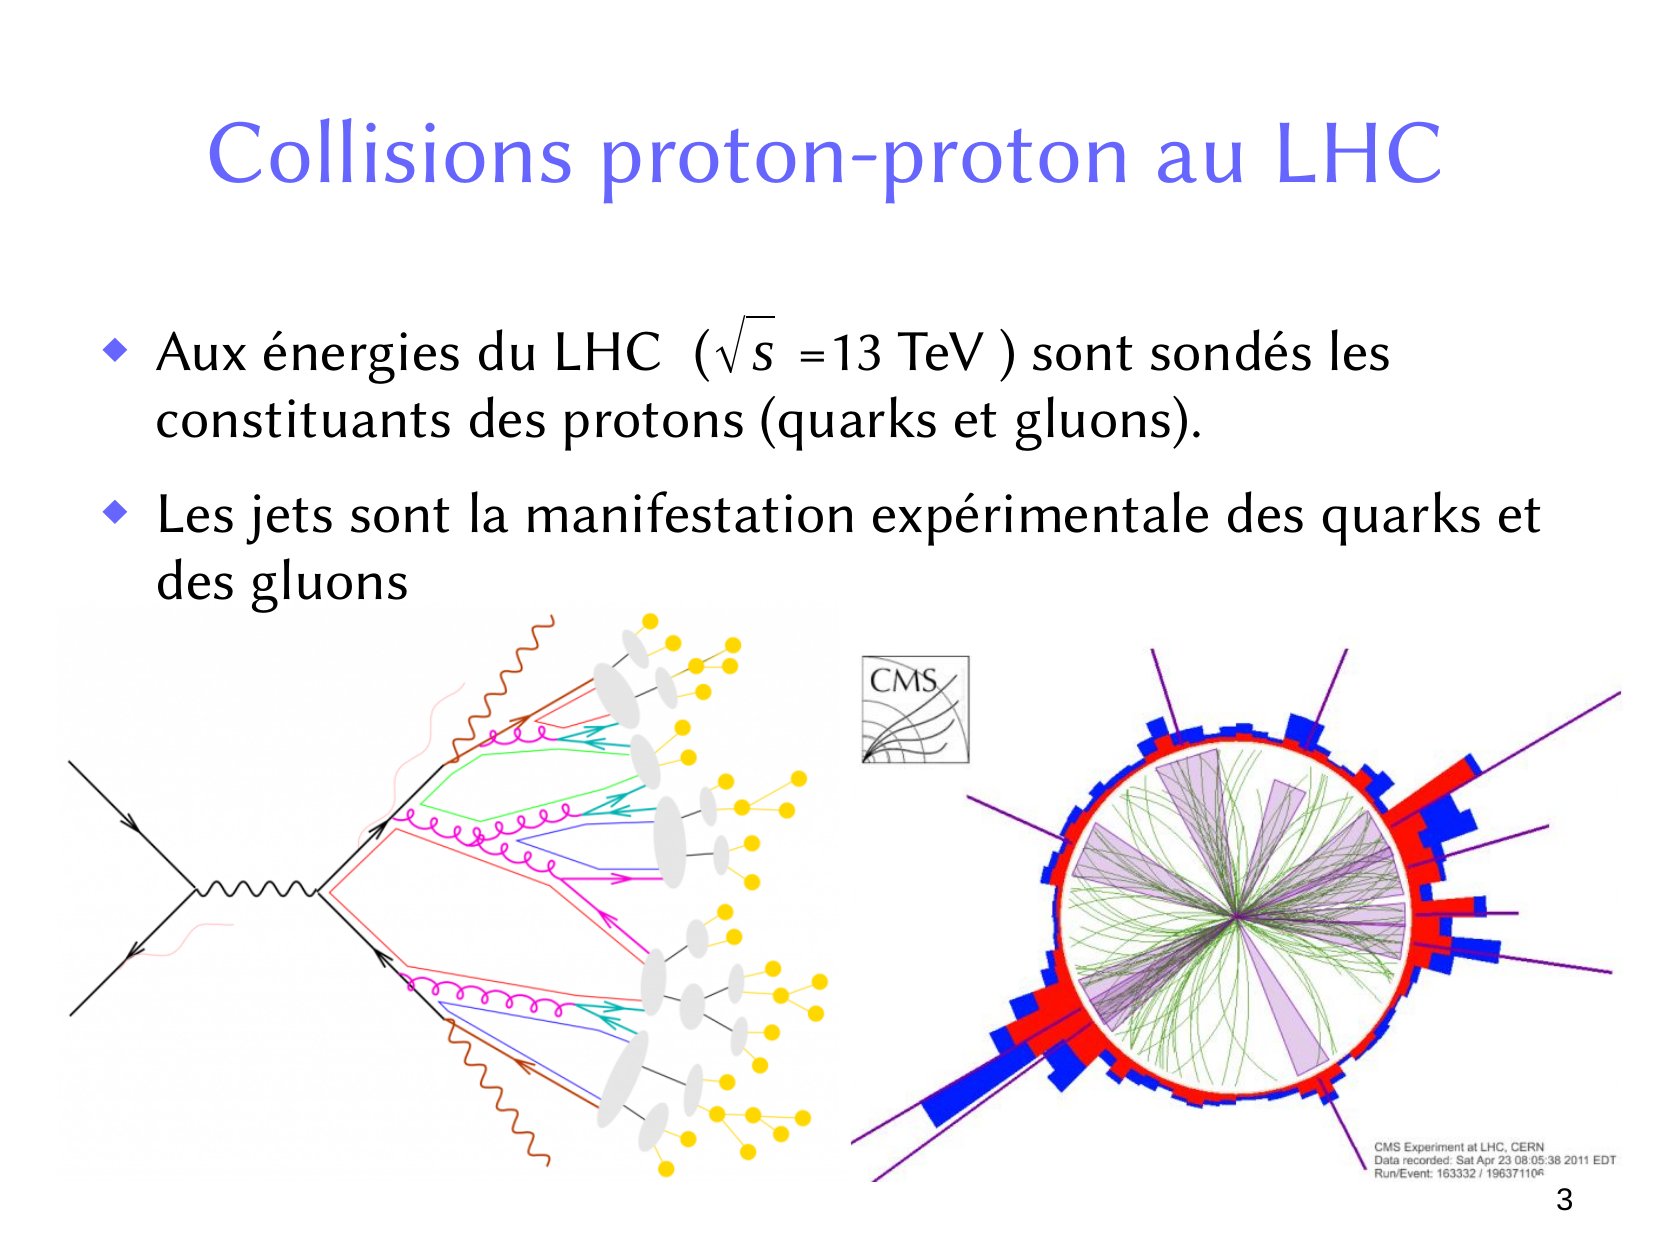

# Collisions proton-proton au LHC
Aux énergies du LHC ( =13 TeV ) sont sondés les constituants des protons (quarks et gluons).
Les jets sont la manifestation expérimentale des quarks et des gluons
3
3
3